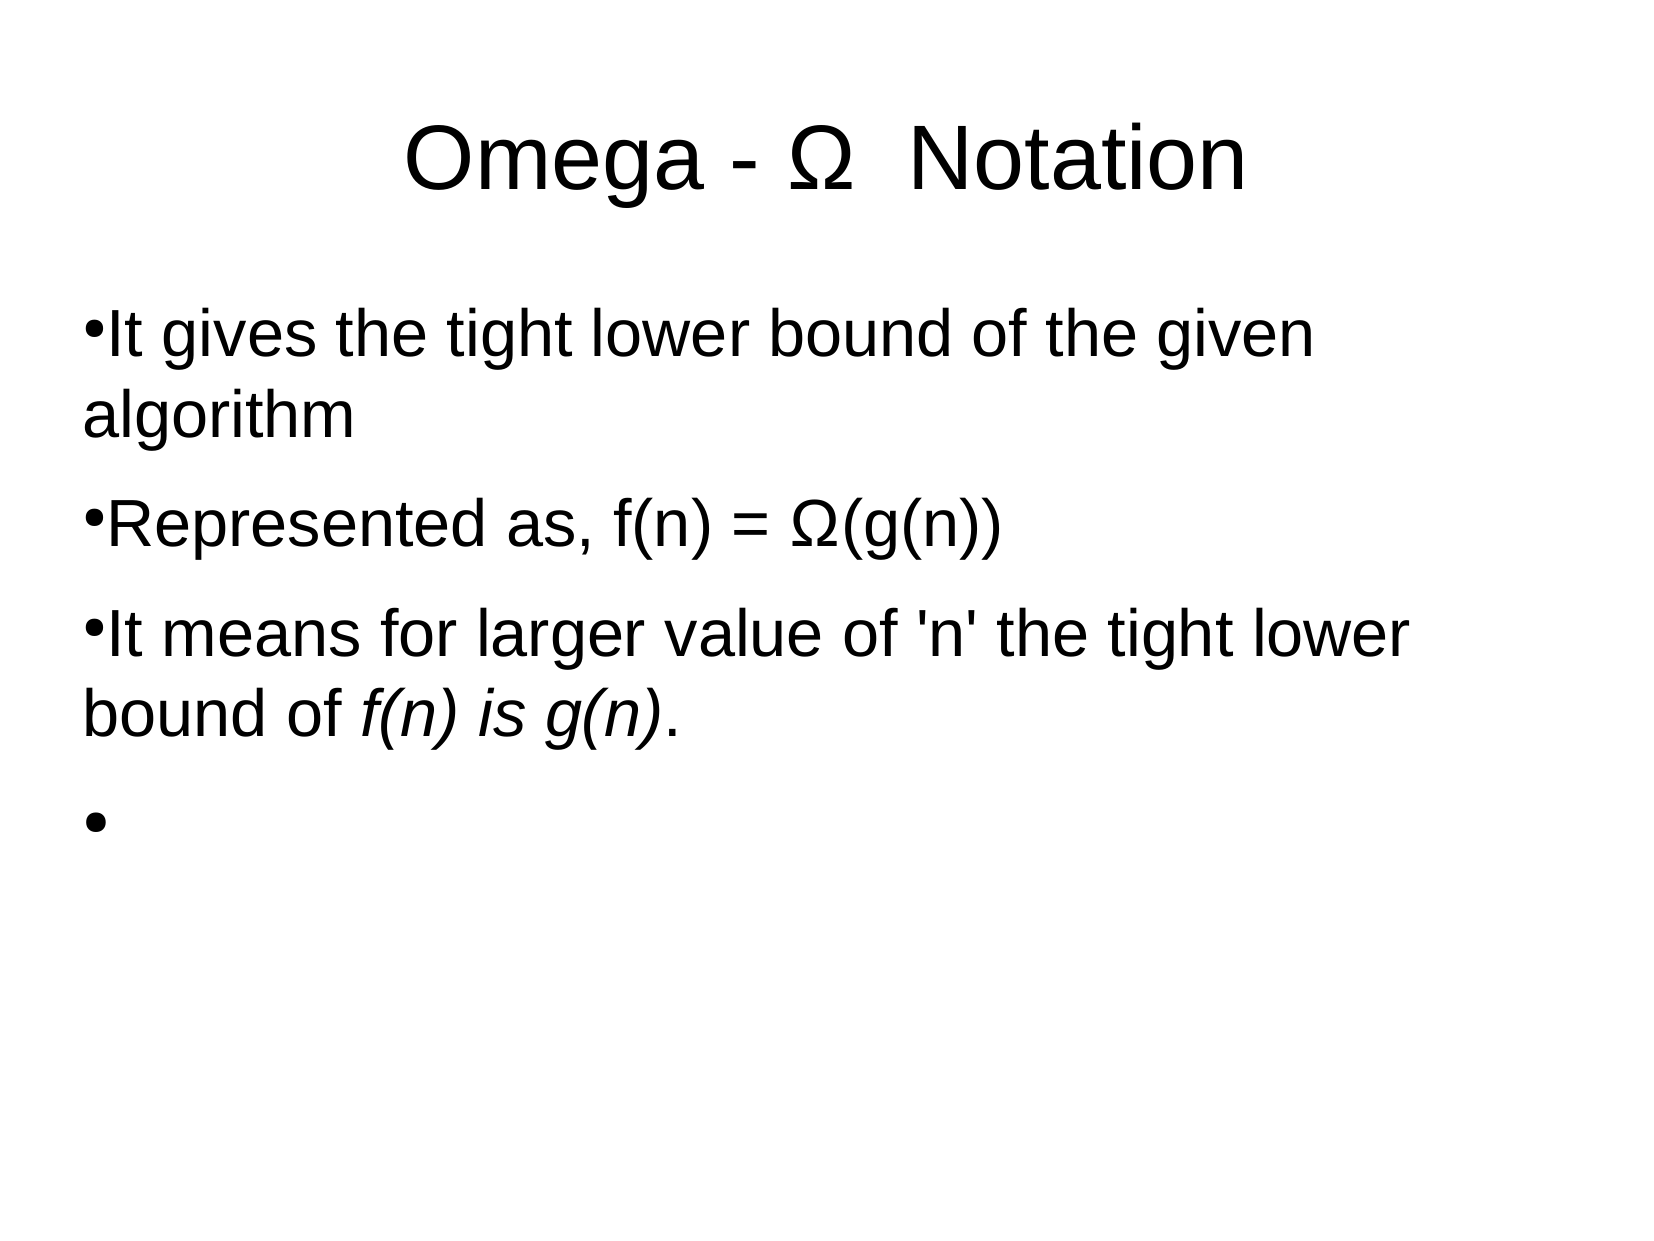

# Omega - Ω Notation
It gives the tight lower bound of the given algorithm
Represented as, f(n) = Ω(g(n))
It means for larger value of 'n' the tight lower bound of f(n) is g(n).